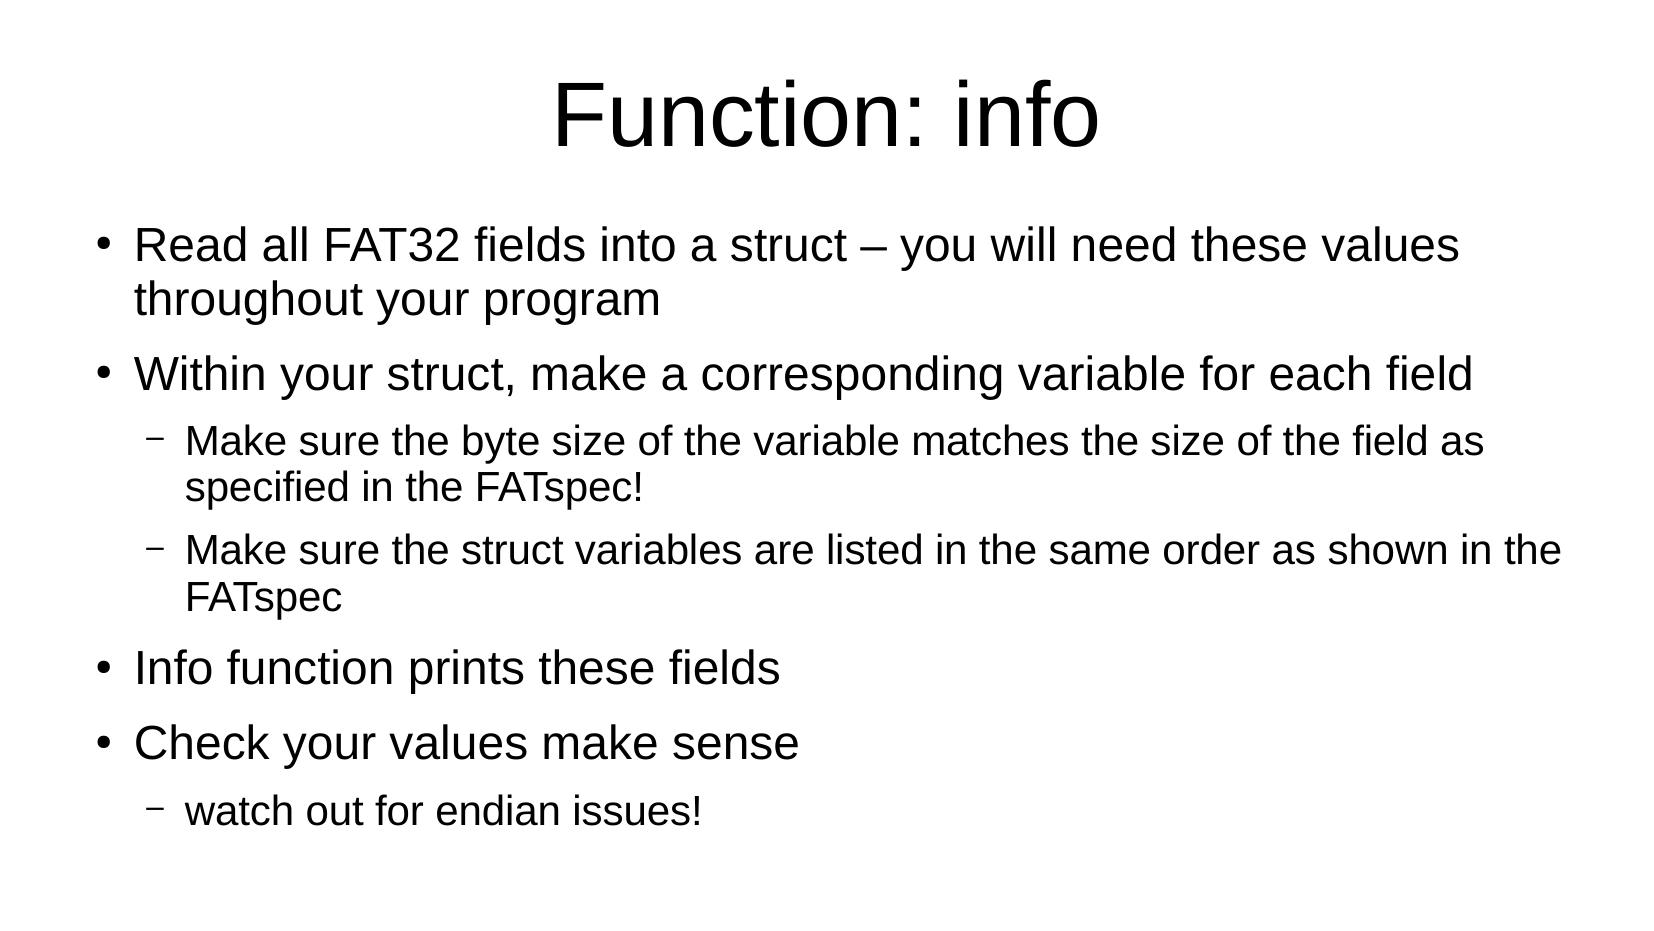

# Function: info
Read all FAT32 fields into a struct – you will need these values throughout your program
Within your struct, make a corresponding variable for each field
Make sure the byte size of the variable matches the size of the field as specified in the FATspec!
Make sure the struct variables are listed in the same order as shown in the FATspec
Info function prints these fields
Check your values make sense
watch out for endian issues!